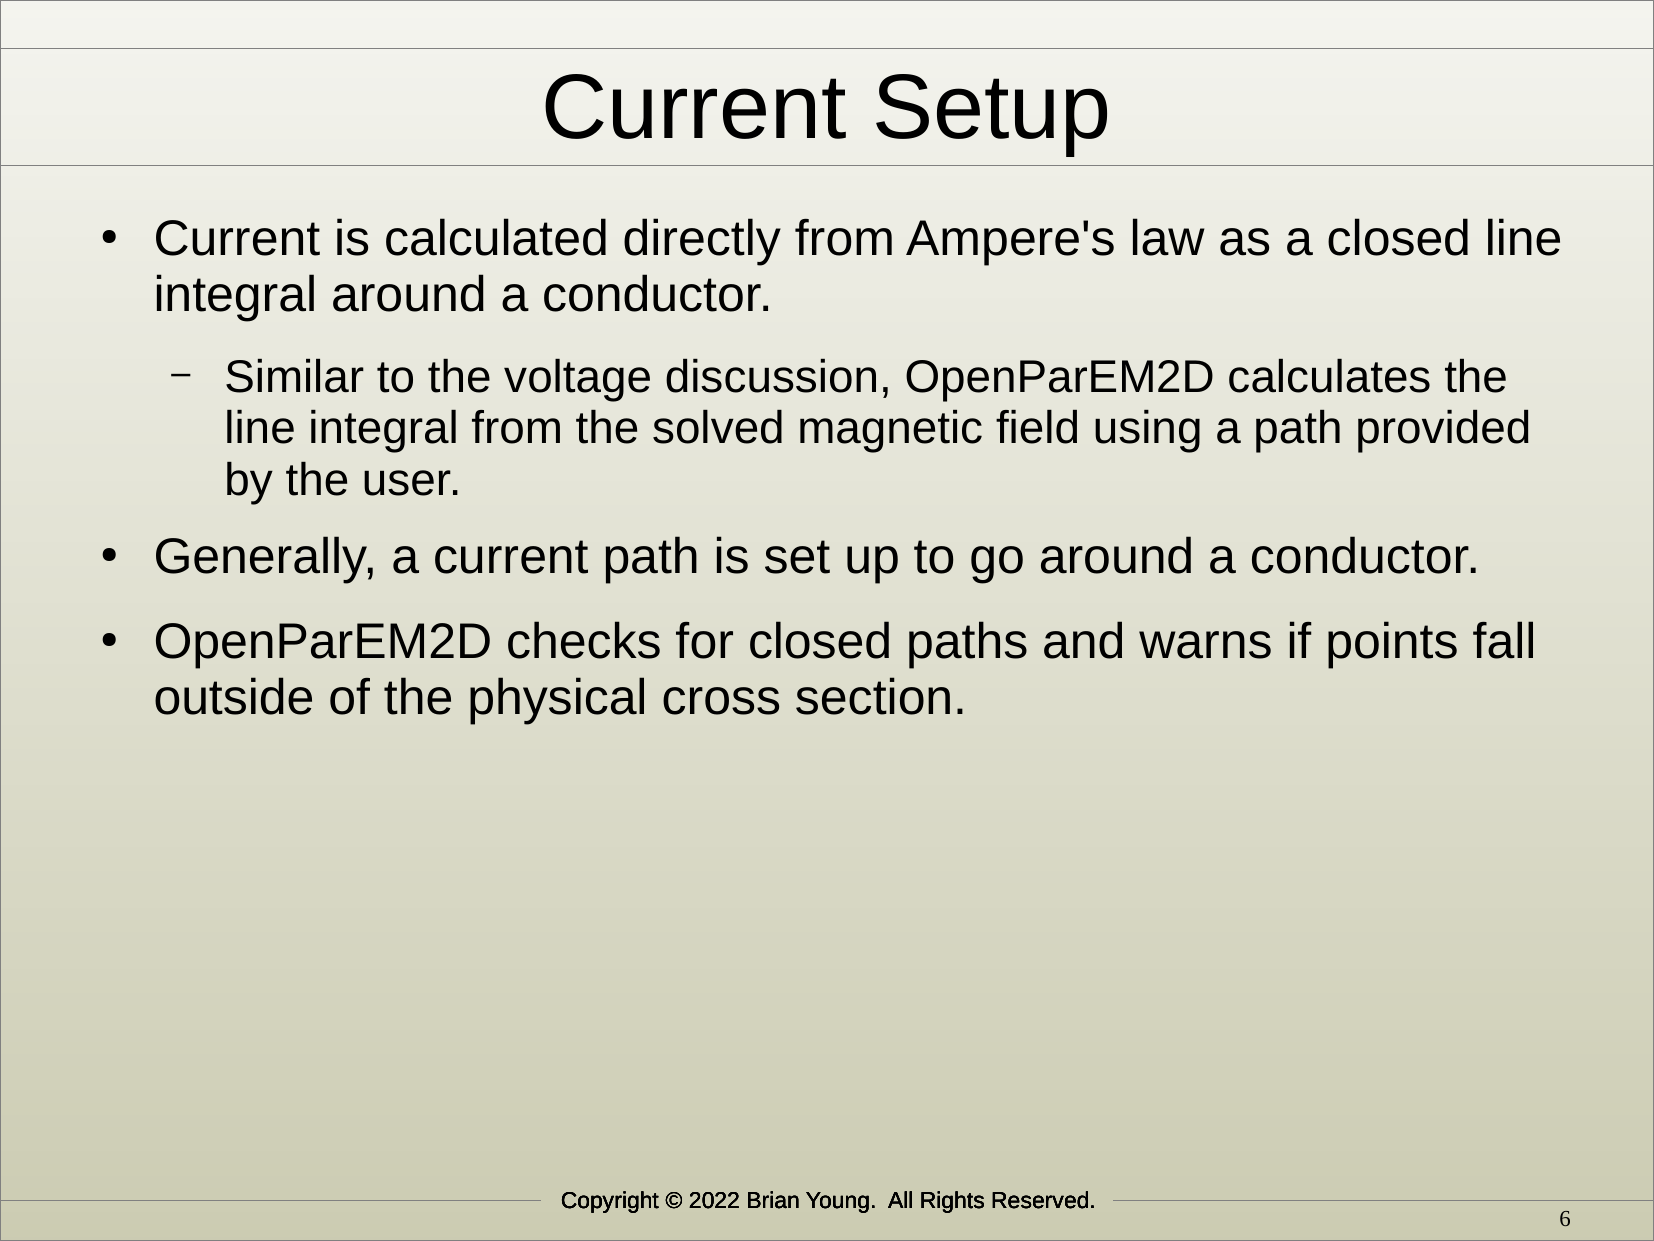

# Current Setup
Current is calculated directly from Ampere's law as a closed line integral around a conductor.
Similar to the voltage discussion, OpenParEM2D calculates the line integral from the solved magnetic field using a path provided by the user.
Generally, a current path is set up to go around a conductor.
OpenParEM2D checks for closed paths and warns if points fall outside of the physical cross section.
6